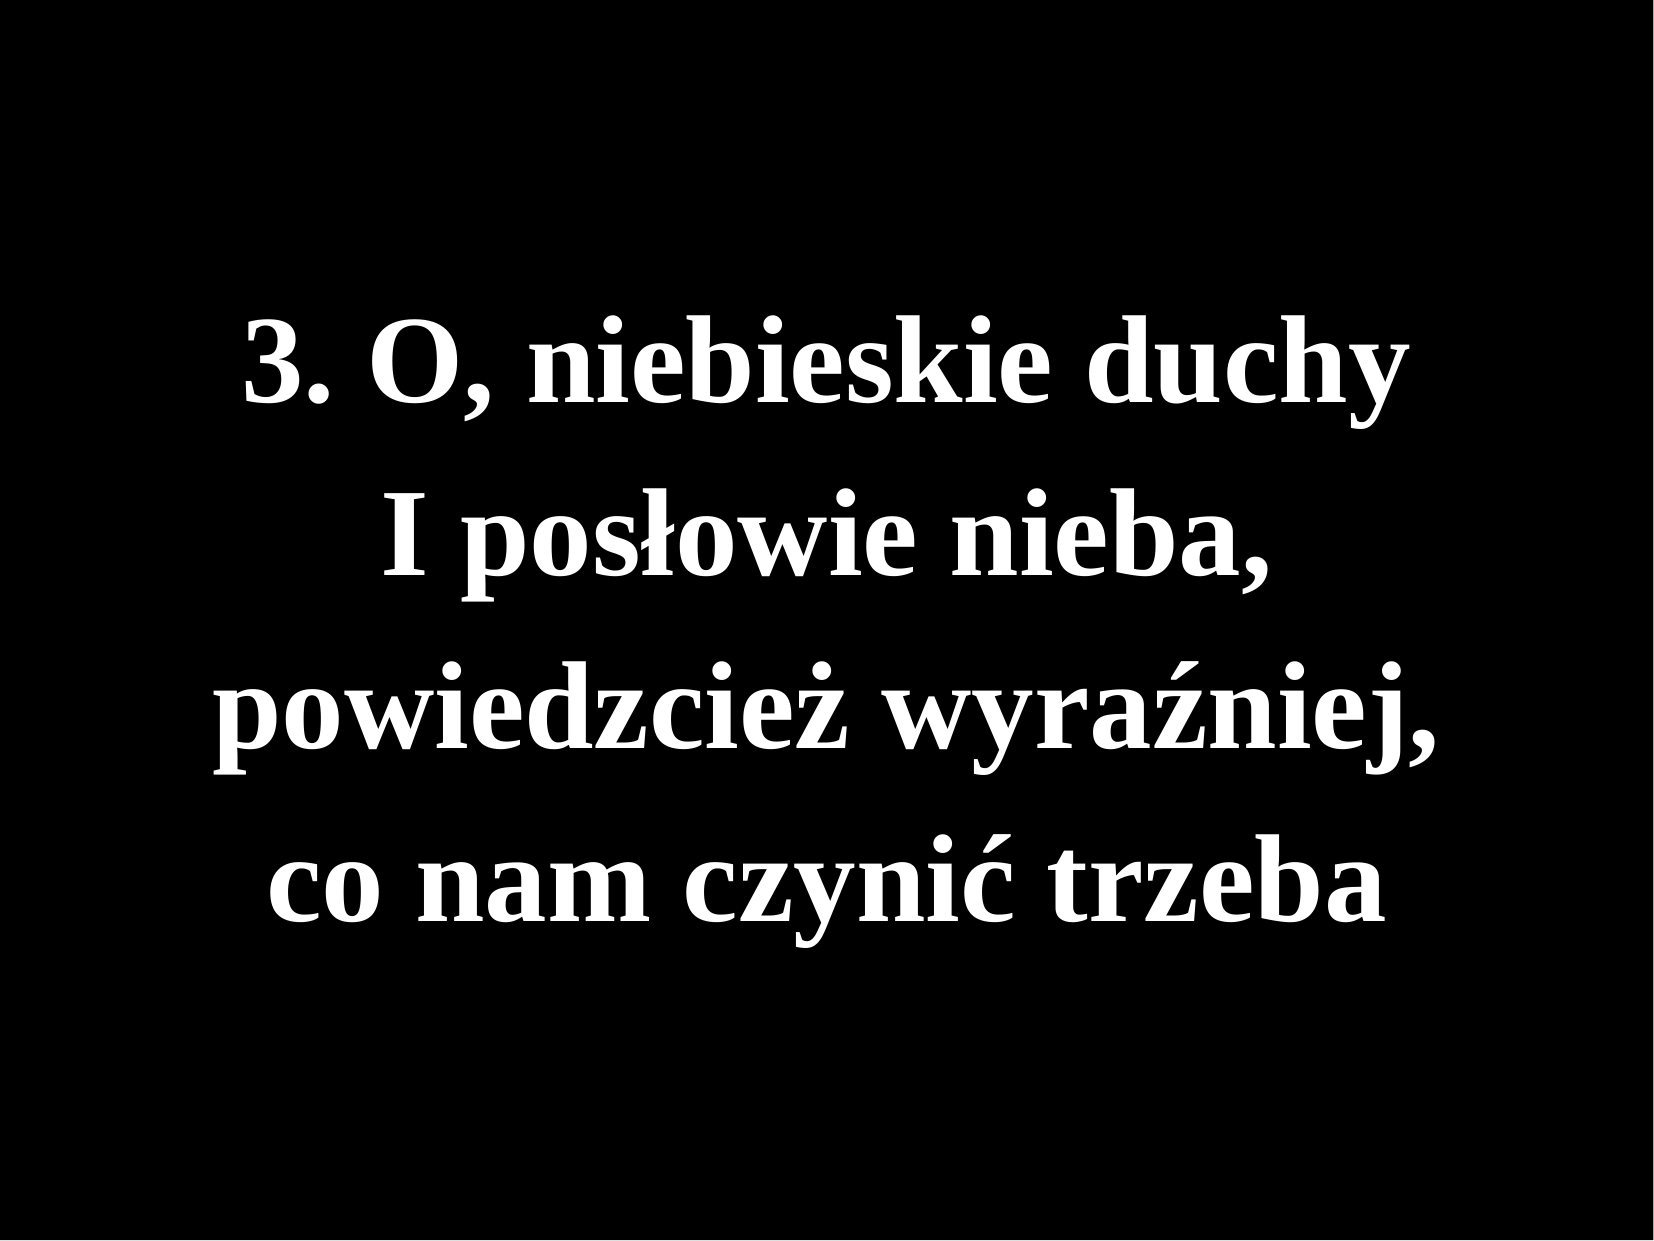

# 3. O, niebieskie duchy ppp I posłowie nieba, ppp powiedzcież wyraźniej, ppp co nam czynić trzeba